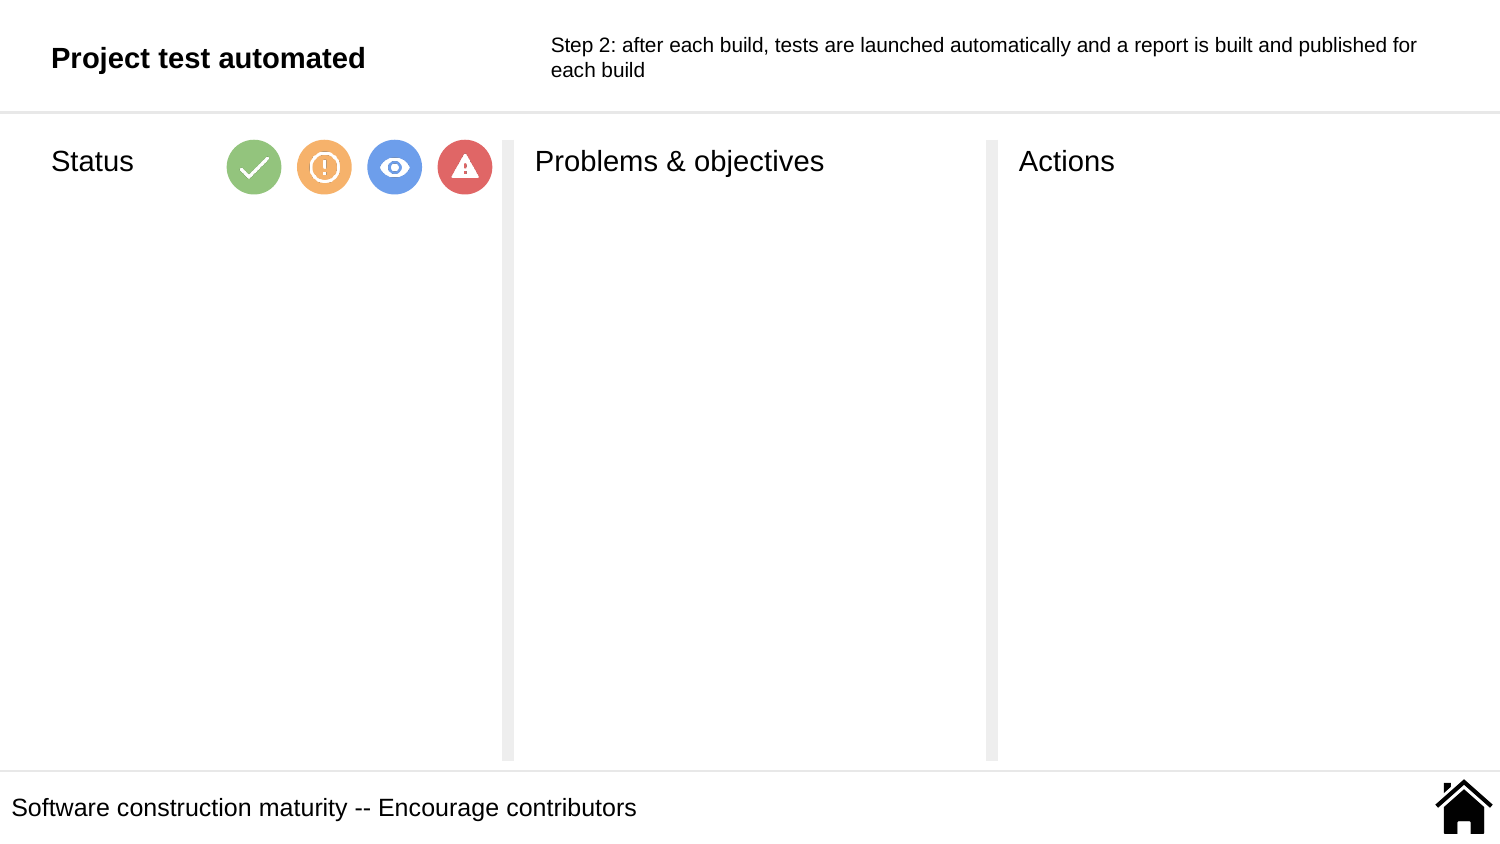

Project test automated
Step 2: after each build, tests are launched automatically and a report is built and published for each build
# Status
Problems & objectives
Actions
Software construction maturity -- Encourage contributors